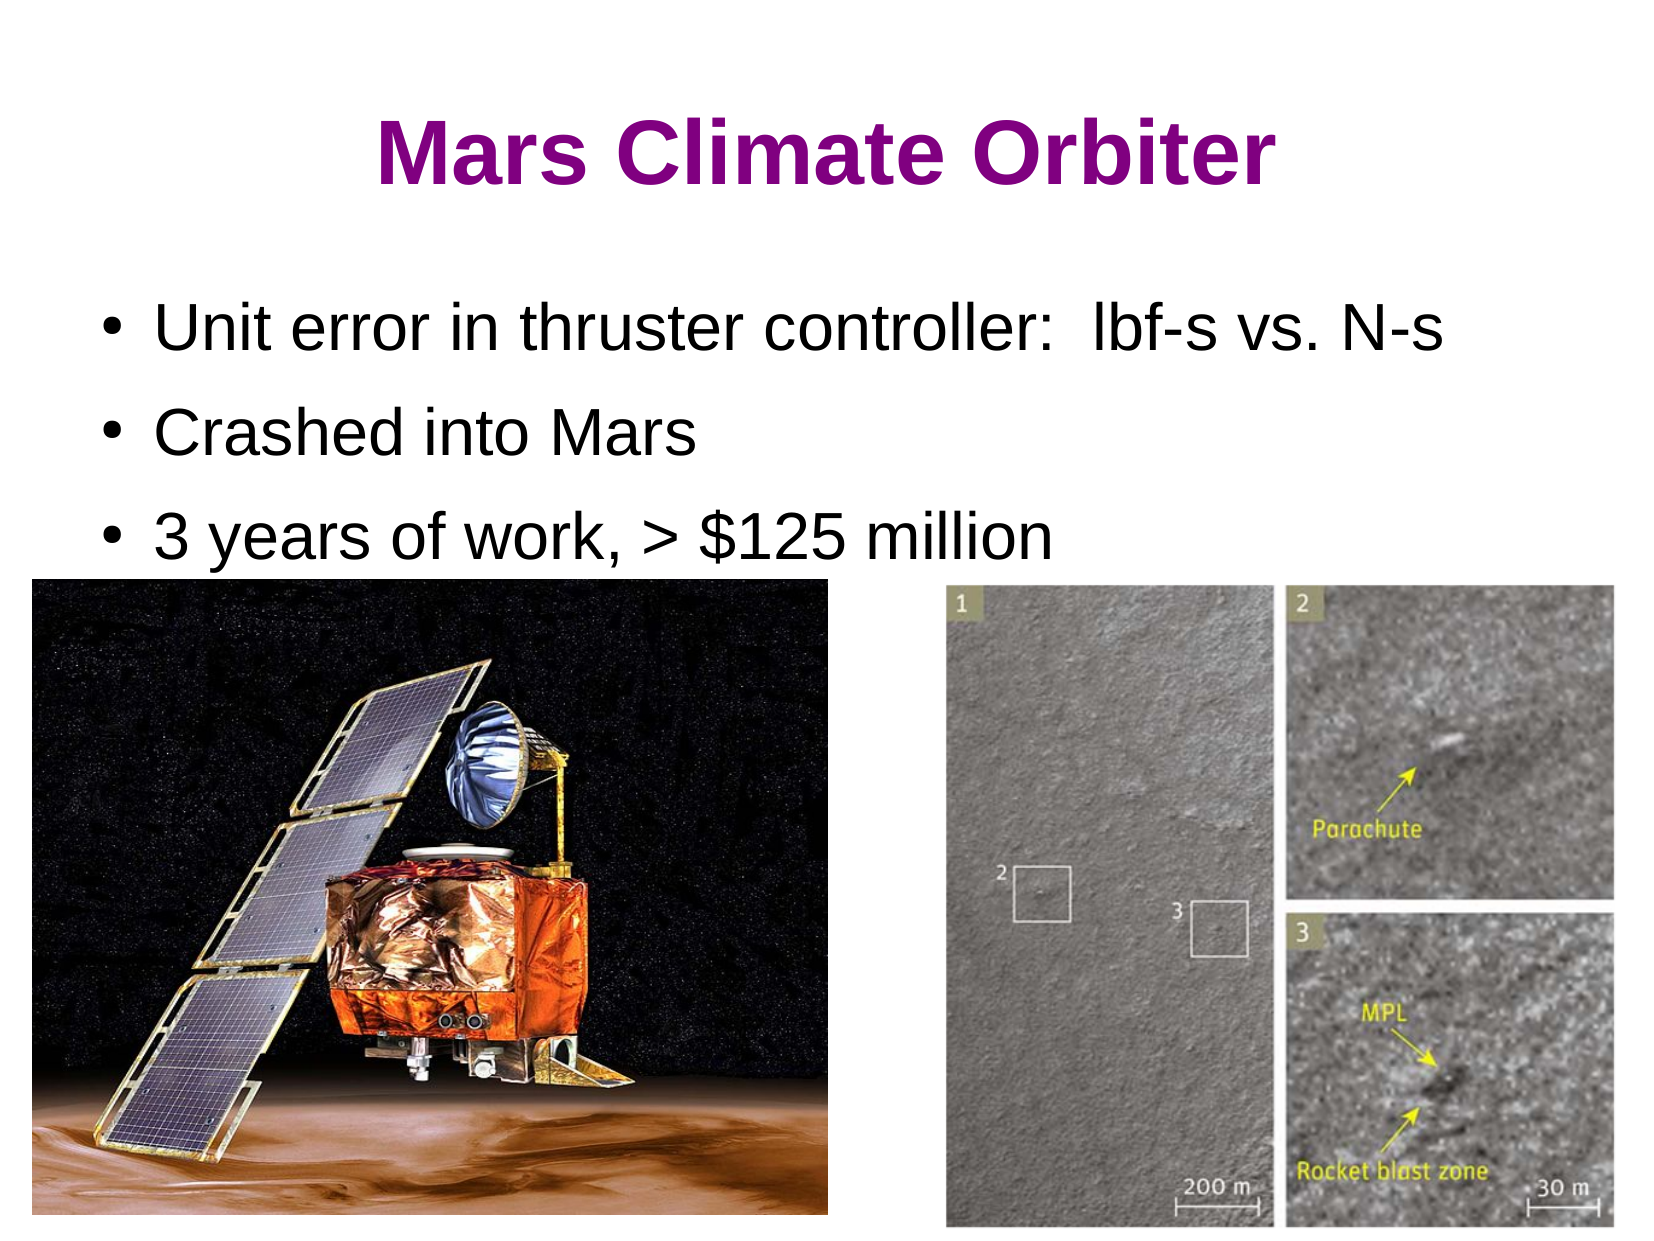

# Mars Climate Orbiter
Unit error in thruster controller: lbf-s vs. N-s
Crashed into Mars
3 years of work, > $125 million